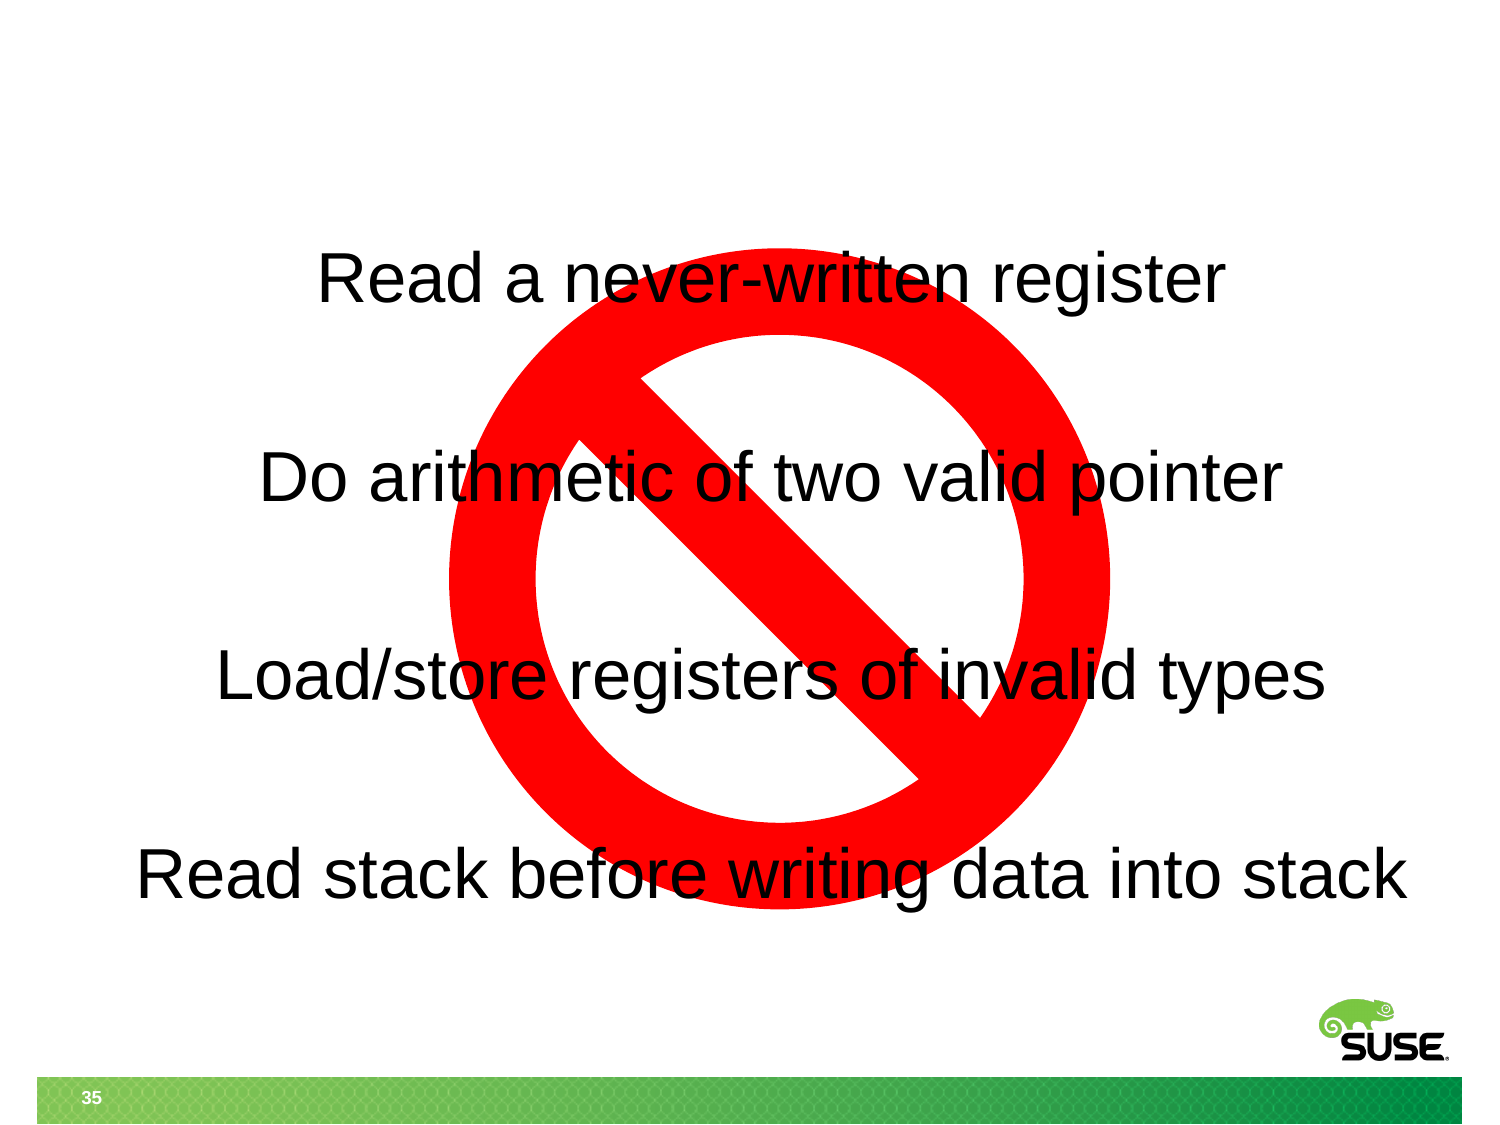

#
Read a never-written register
Do arithmetic of two valid pointer
Load/store registers of invalid types
Read stack before writing data into stack